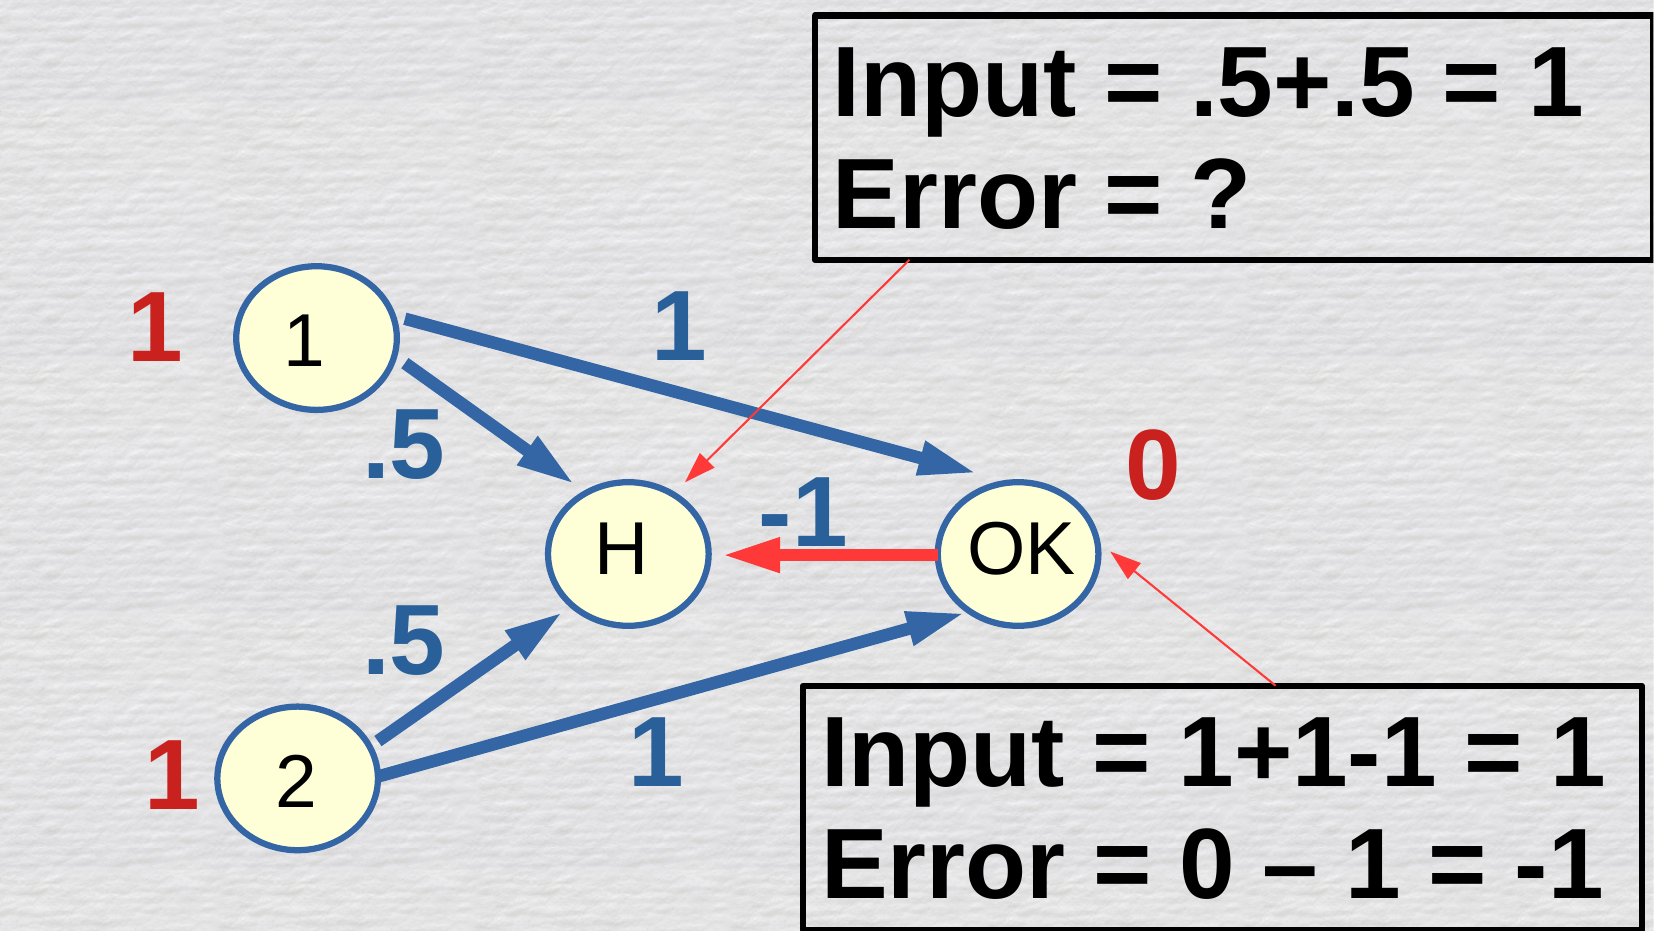

Input = .5+.5 = 1
Error = ?
1
1
1
.5
0
-1
H
OK
.5
Input = 1+1-1 = 1
Error = 0 – 1 = -1
1
1
2
| | | | | |
| --- | --- | --- | --- | --- |
| | | | | |
| | | | | |
| | | | | |
| | | | | |